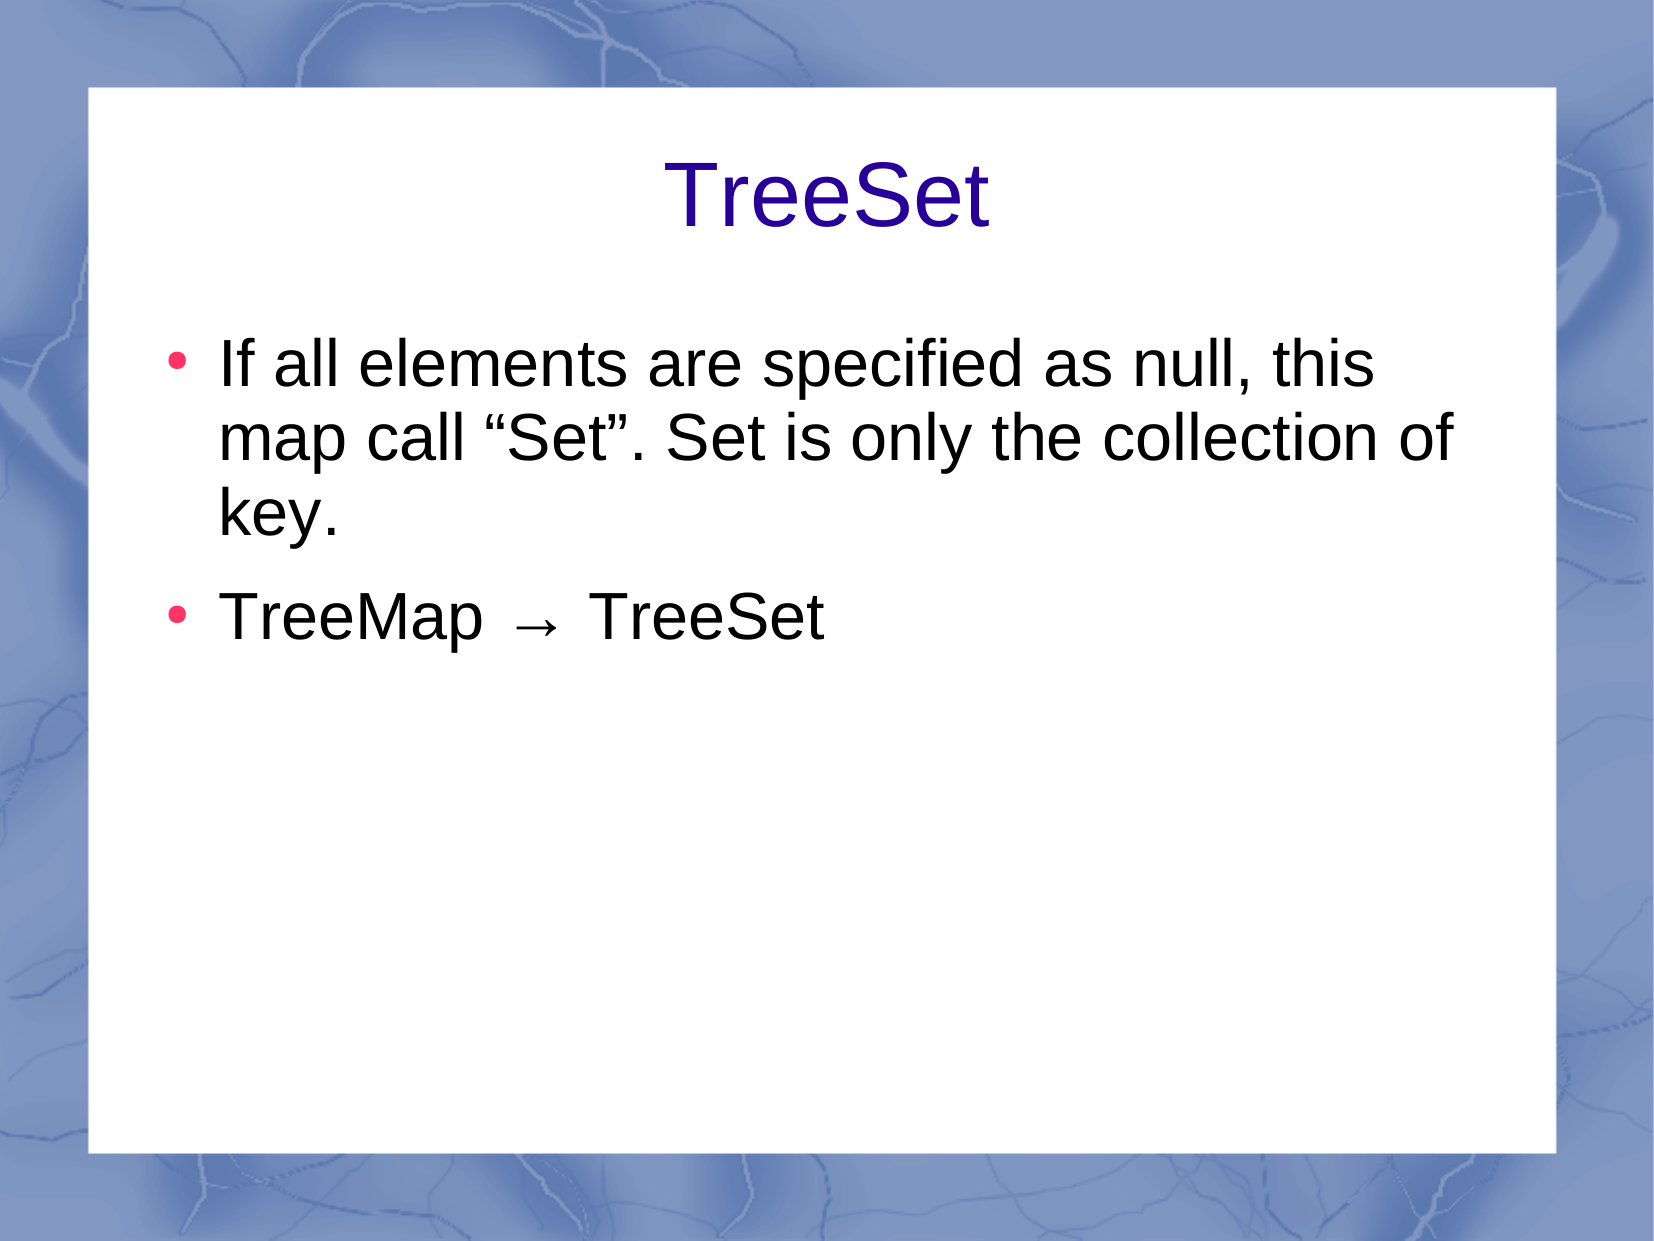

# TreeSet
If all elements are specified as null, this map call “Set”. Set is only the collection of key.
TreeMap → TreeSet